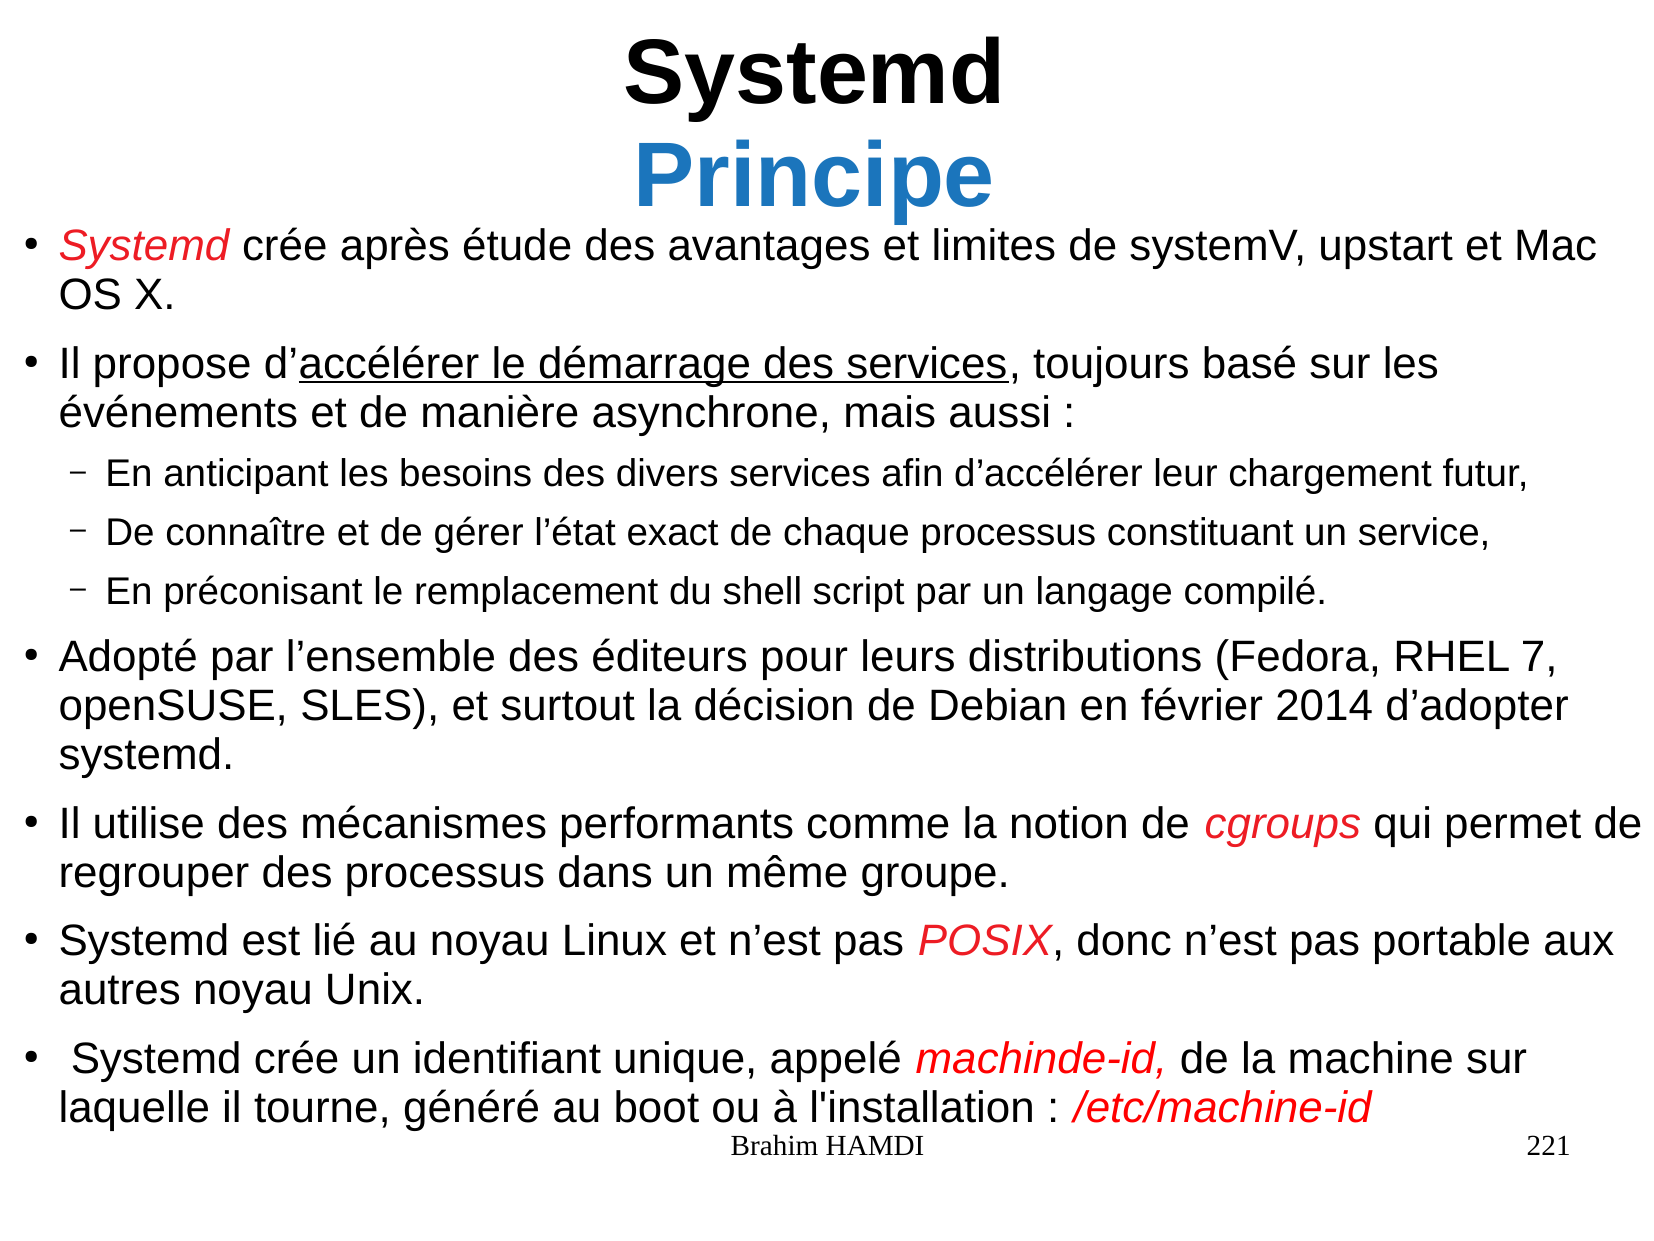

# Systemd Principe
Systemd crée après étude des avantages et limites de systemV, upstart et Mac OS X.
Il propose d’accélérer le démarrage des services, toujours basé sur les événements et de manière asynchrone, mais aussi :
En anticipant les besoins des divers services afin d’accélérer leur chargement futur,
De connaître et de gérer l’état exact de chaque processus constituant un service,
En préconisant le remplacement du shell script par un langage compilé.
Adopté par l’ensemble des éditeurs pour leurs distributions (Fedora, RHEL 7, openSUSE, SLES), et surtout la décision de Debian en février 2014 d’adopter systemd.
Il utilise des mécanismes performants comme la notion de cgroups qui permet de regrouper des processus dans un même groupe.
Systemd est lié au noyau Linux et n’est pas POSIX, donc n’est pas portable aux autres noyau Unix.
 Systemd crée un identifiant unique, appelé machinde-id, de la machine sur laquelle il tourne, généré au boot ou à l'installation : /etc/machine-id
Brahim HAMDI
221